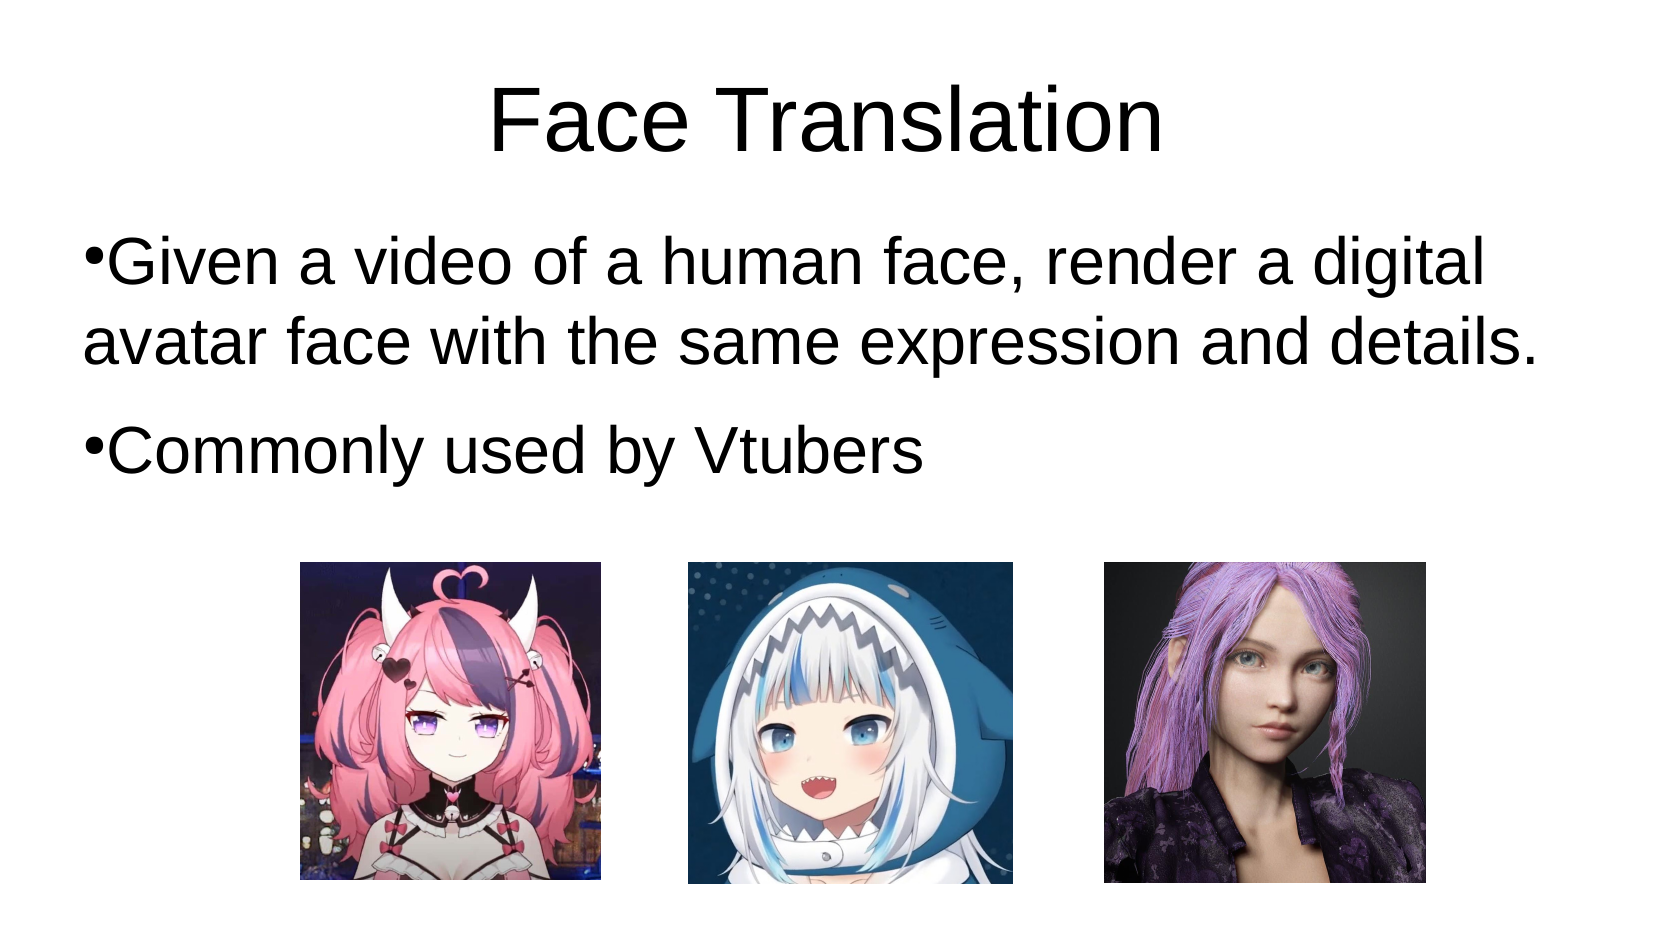

# Face Translation
Given a video of a human face, render a digital avatar face with the same expression and details.
Commonly used by Vtubers